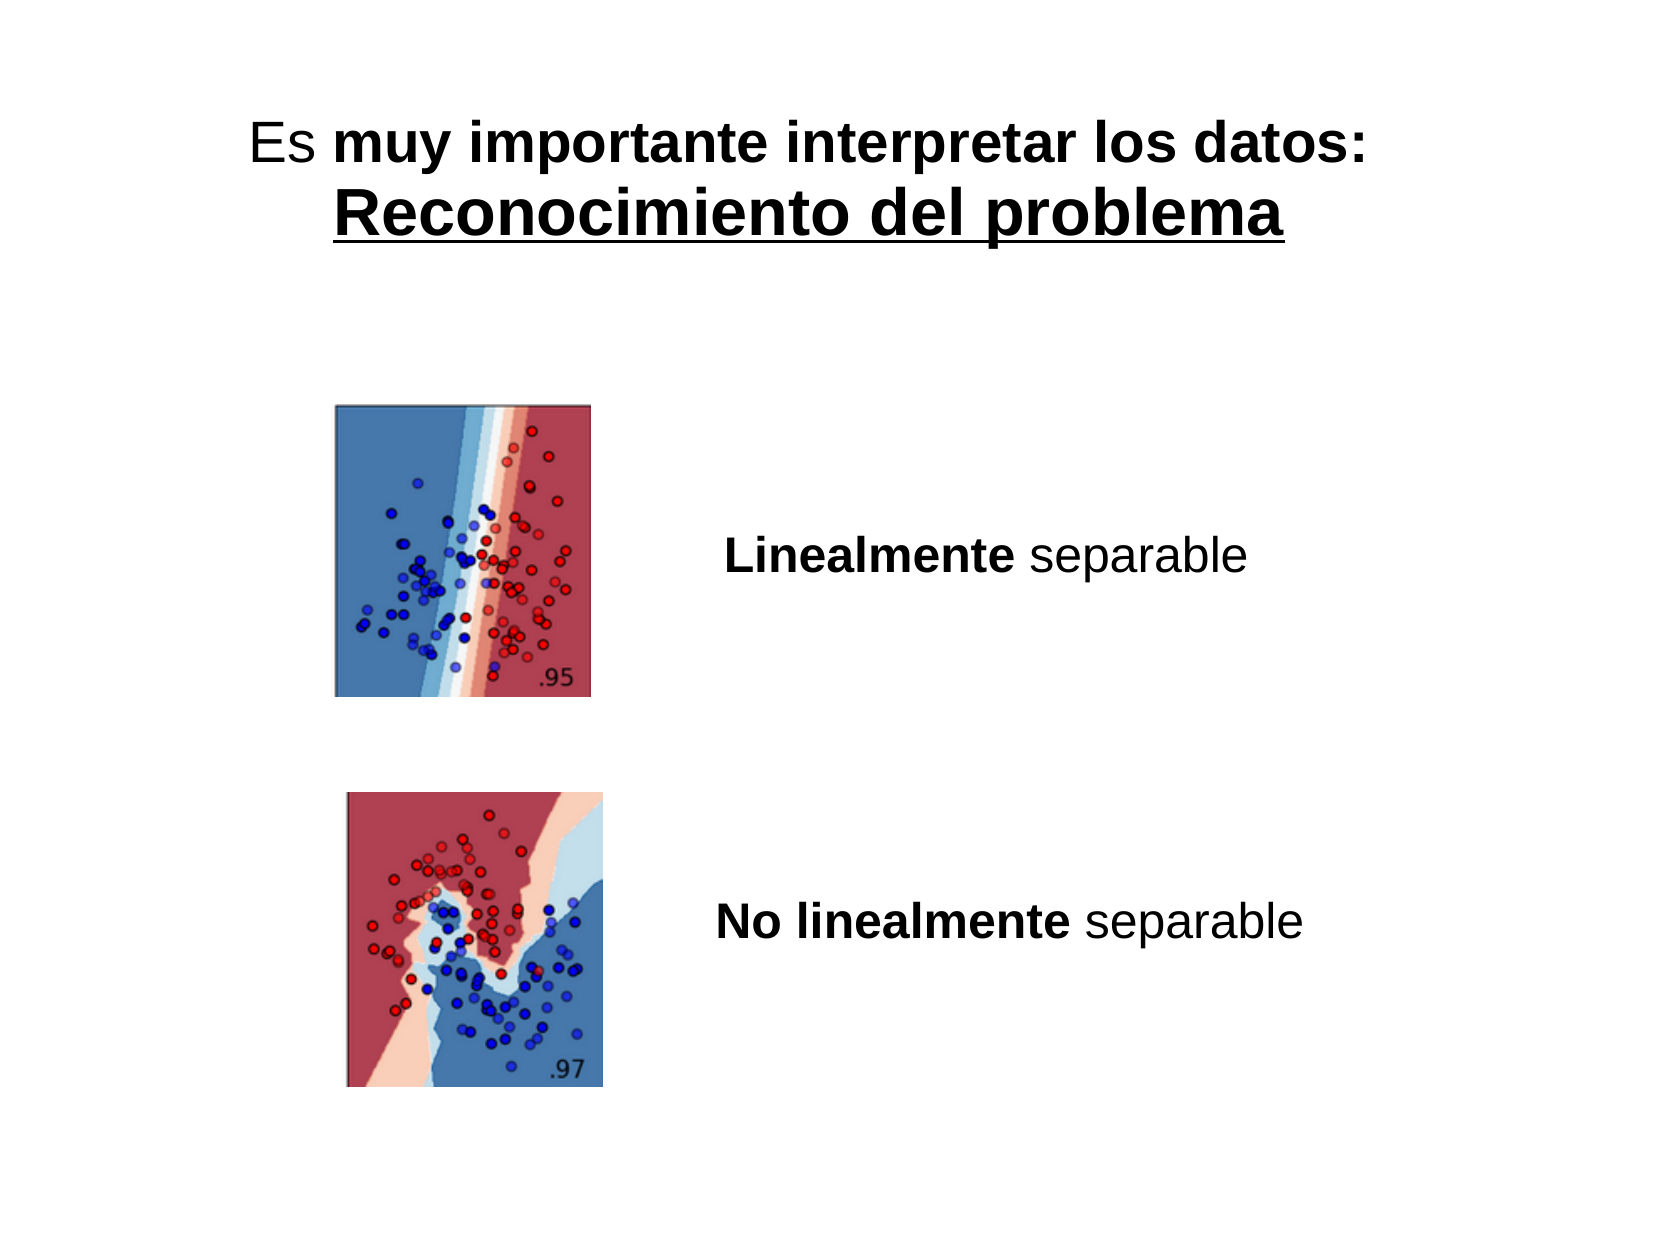

Es muy importante interpretar los datos:
Reconocimiento del problema
Linealmente separable
#
No linealmente separable